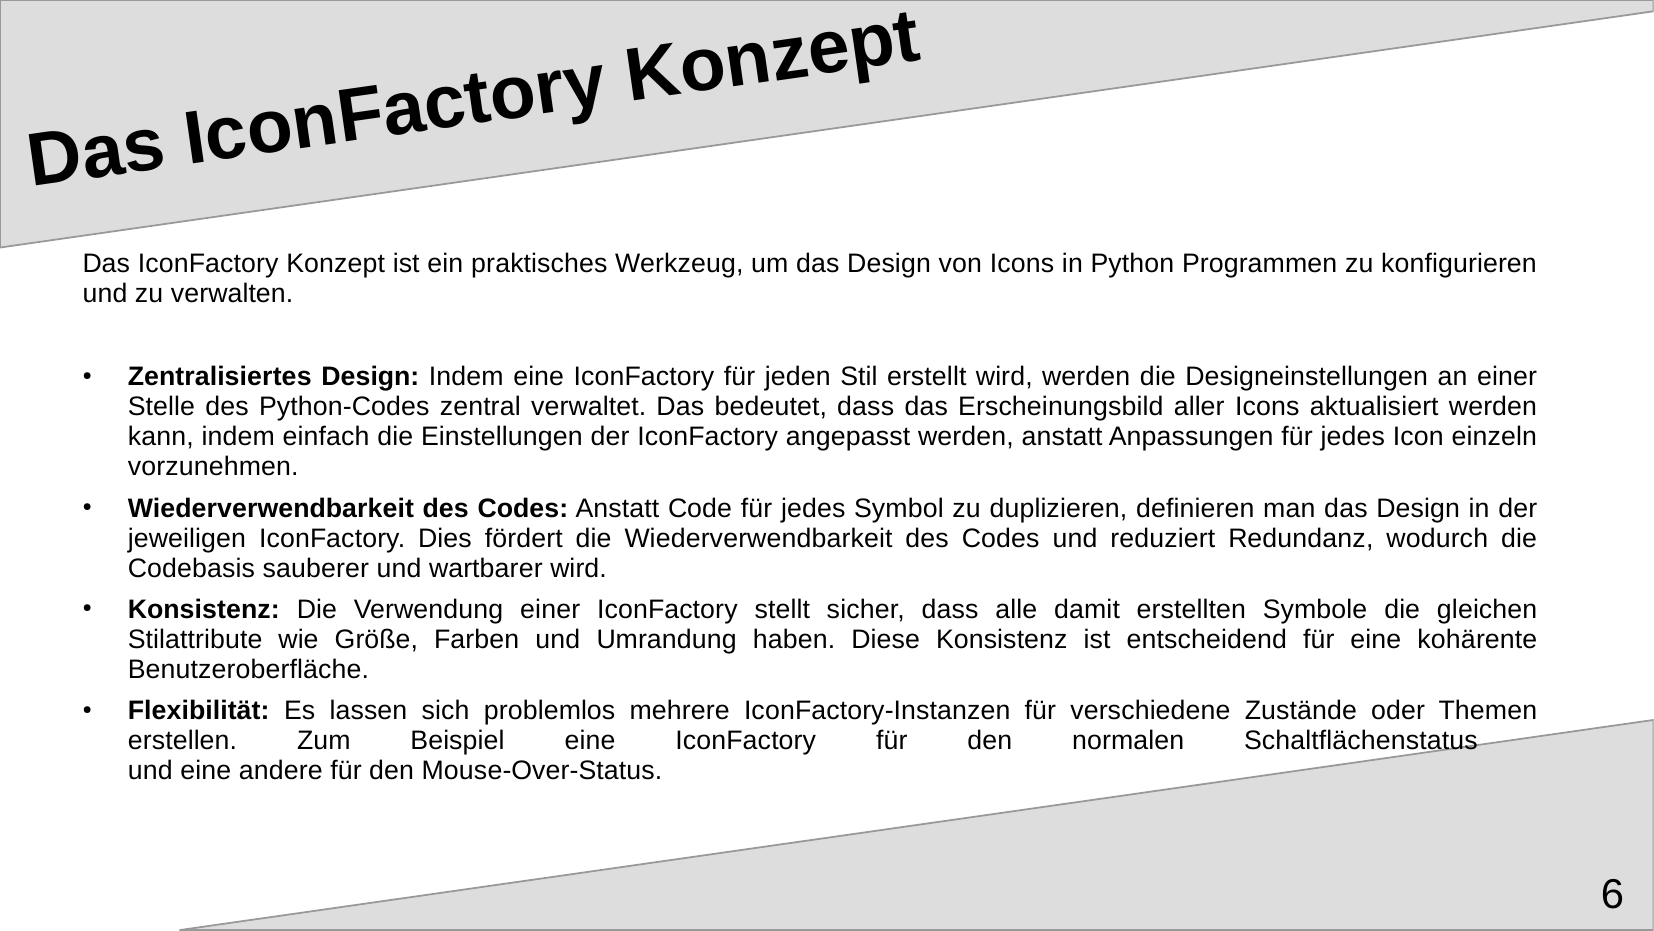

# Das IconFactory Konzept
Das IconFactory Konzept ist ein praktisches Werkzeug, um das Design von Icons in Python Programmen zu konfigurieren und zu verwalten.
Zentralisiertes Design: Indem eine IconFactory für jeden Stil erstellt wird, werden die Designeinstellungen an einer Stelle des Python-Codes zentral verwaltet. Das bedeutet, dass das Erscheinungsbild aller Icons aktualisiert werden kann, indem einfach die Einstellungen der IconFactory angepasst werden, anstatt Anpassungen für jedes Icon einzeln vorzunehmen.
Wiederverwendbarkeit des Codes: Anstatt Code für jedes Symbol zu duplizieren, definieren man das Design in der jeweiligen IconFactory. Dies fördert die Wiederverwendbarkeit des Codes und reduziert Redundanz, wodurch die Codebasis sauberer und wartbarer wird.
Konsistenz: Die Verwendung einer IconFactory stellt sicher, dass alle damit erstellten Symbole die gleichen Stilattribute wie Größe, Farben und Umrandung haben. Diese Konsistenz ist entscheidend für eine kohärente Benutzeroberfläche.
Flexibilität: Es lassen sich problemlos mehrere IconFactory-Instanzen für verschiedene Zustände oder Themen erstellen. Zum Beispiel eine IconFactory für den normalen Schaltflächenstatus
und eine andere für den Mouse-Over-Status.
6